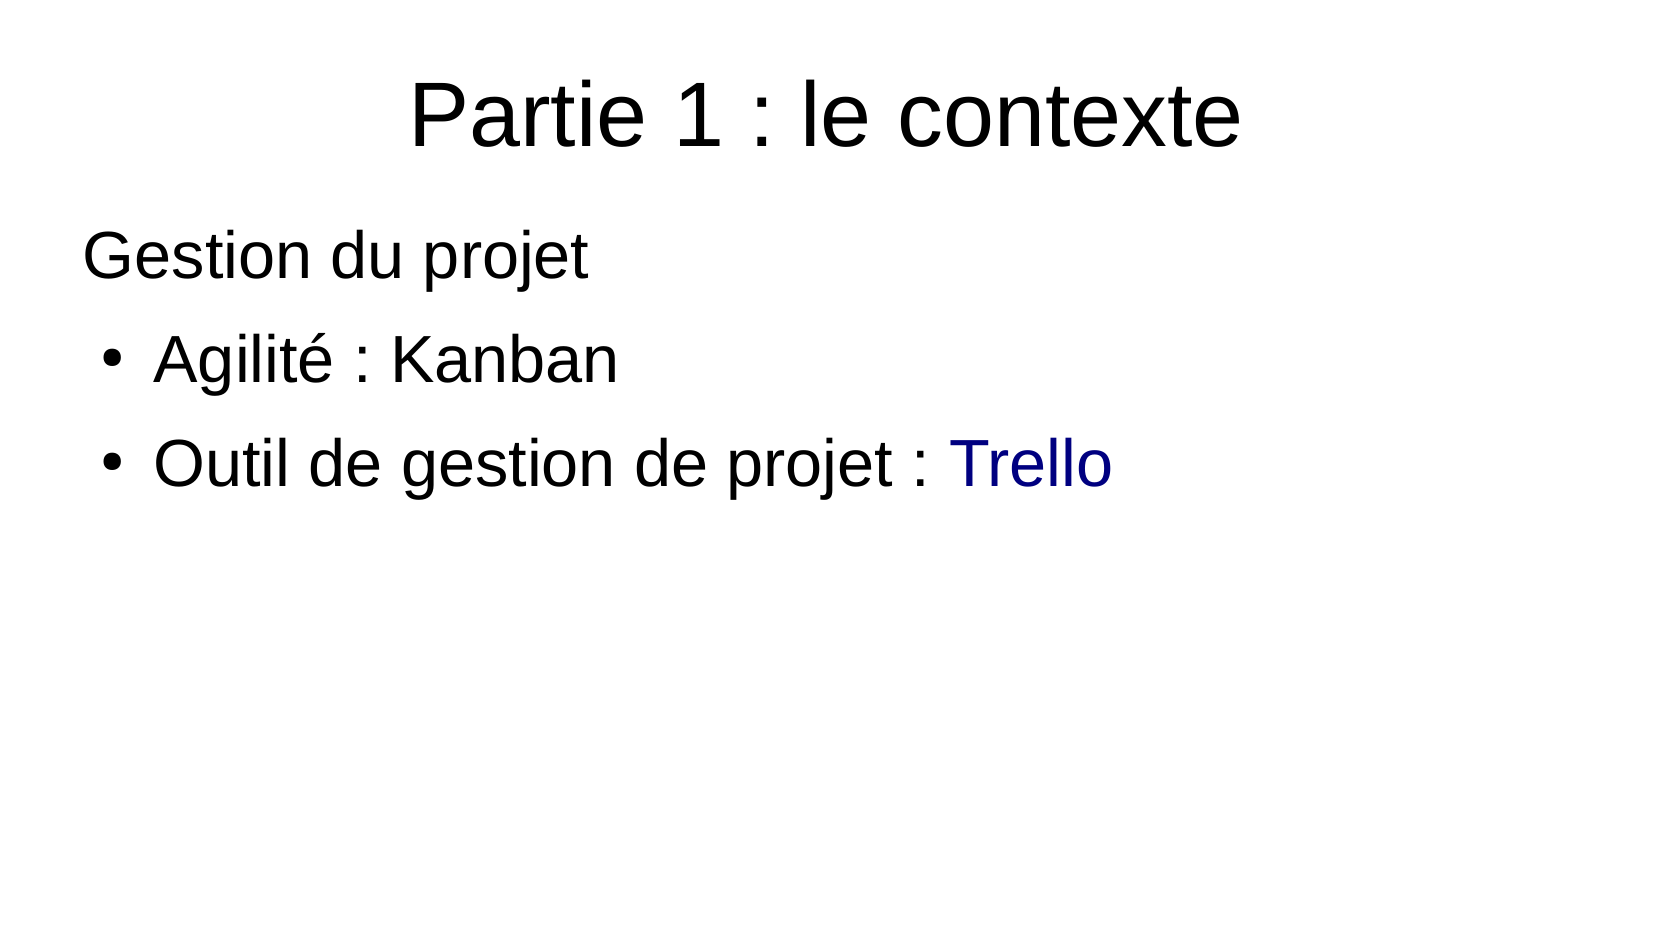

# Partie 1 : le contexte
Gestion du projet
Agilité : Kanban
Outil de gestion de projet : Trello